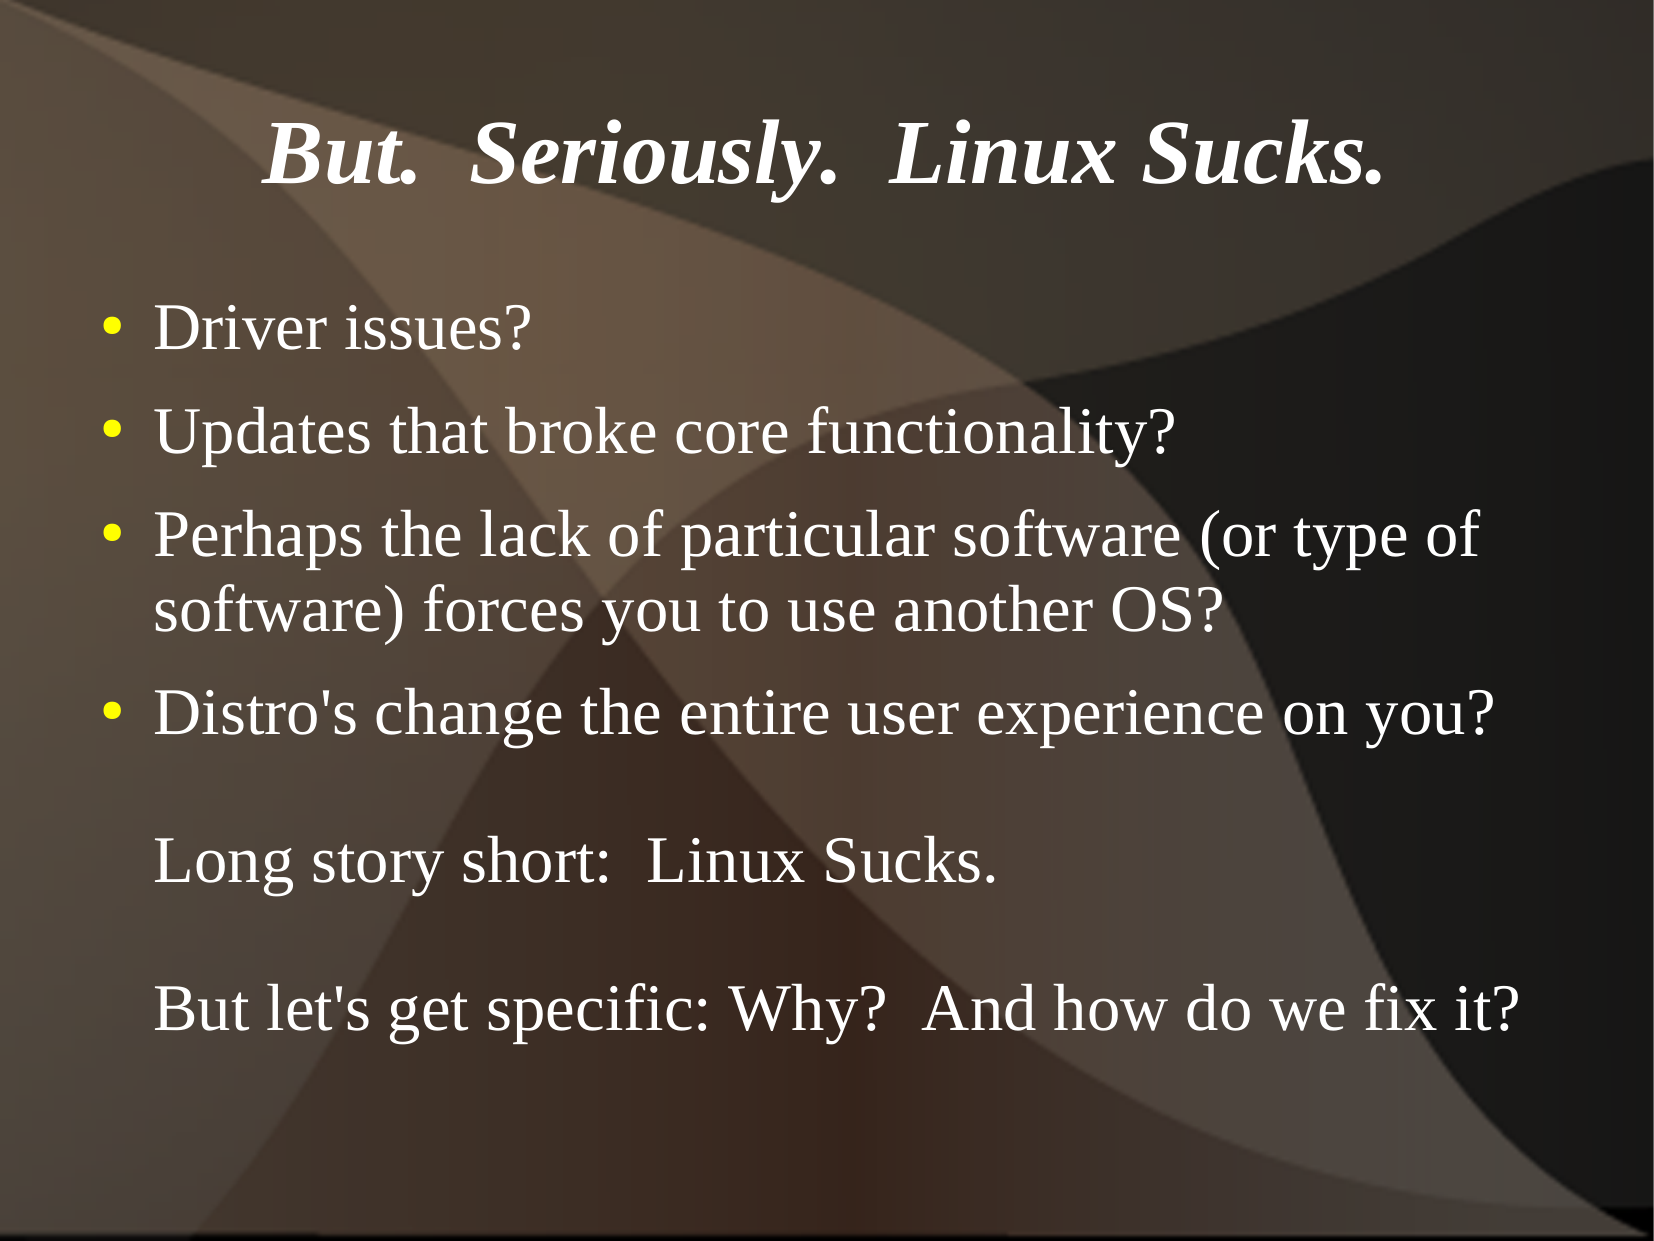

# But. Seriously. Linux Sucks.
Driver issues?
Updates that broke core functionality?
Perhaps the lack of particular software (or type of software) forces you to use another OS?
Distro's change the entire user experience on you?
Long story short: Linux Sucks.
But let's get specific: Why? And how do we fix it?